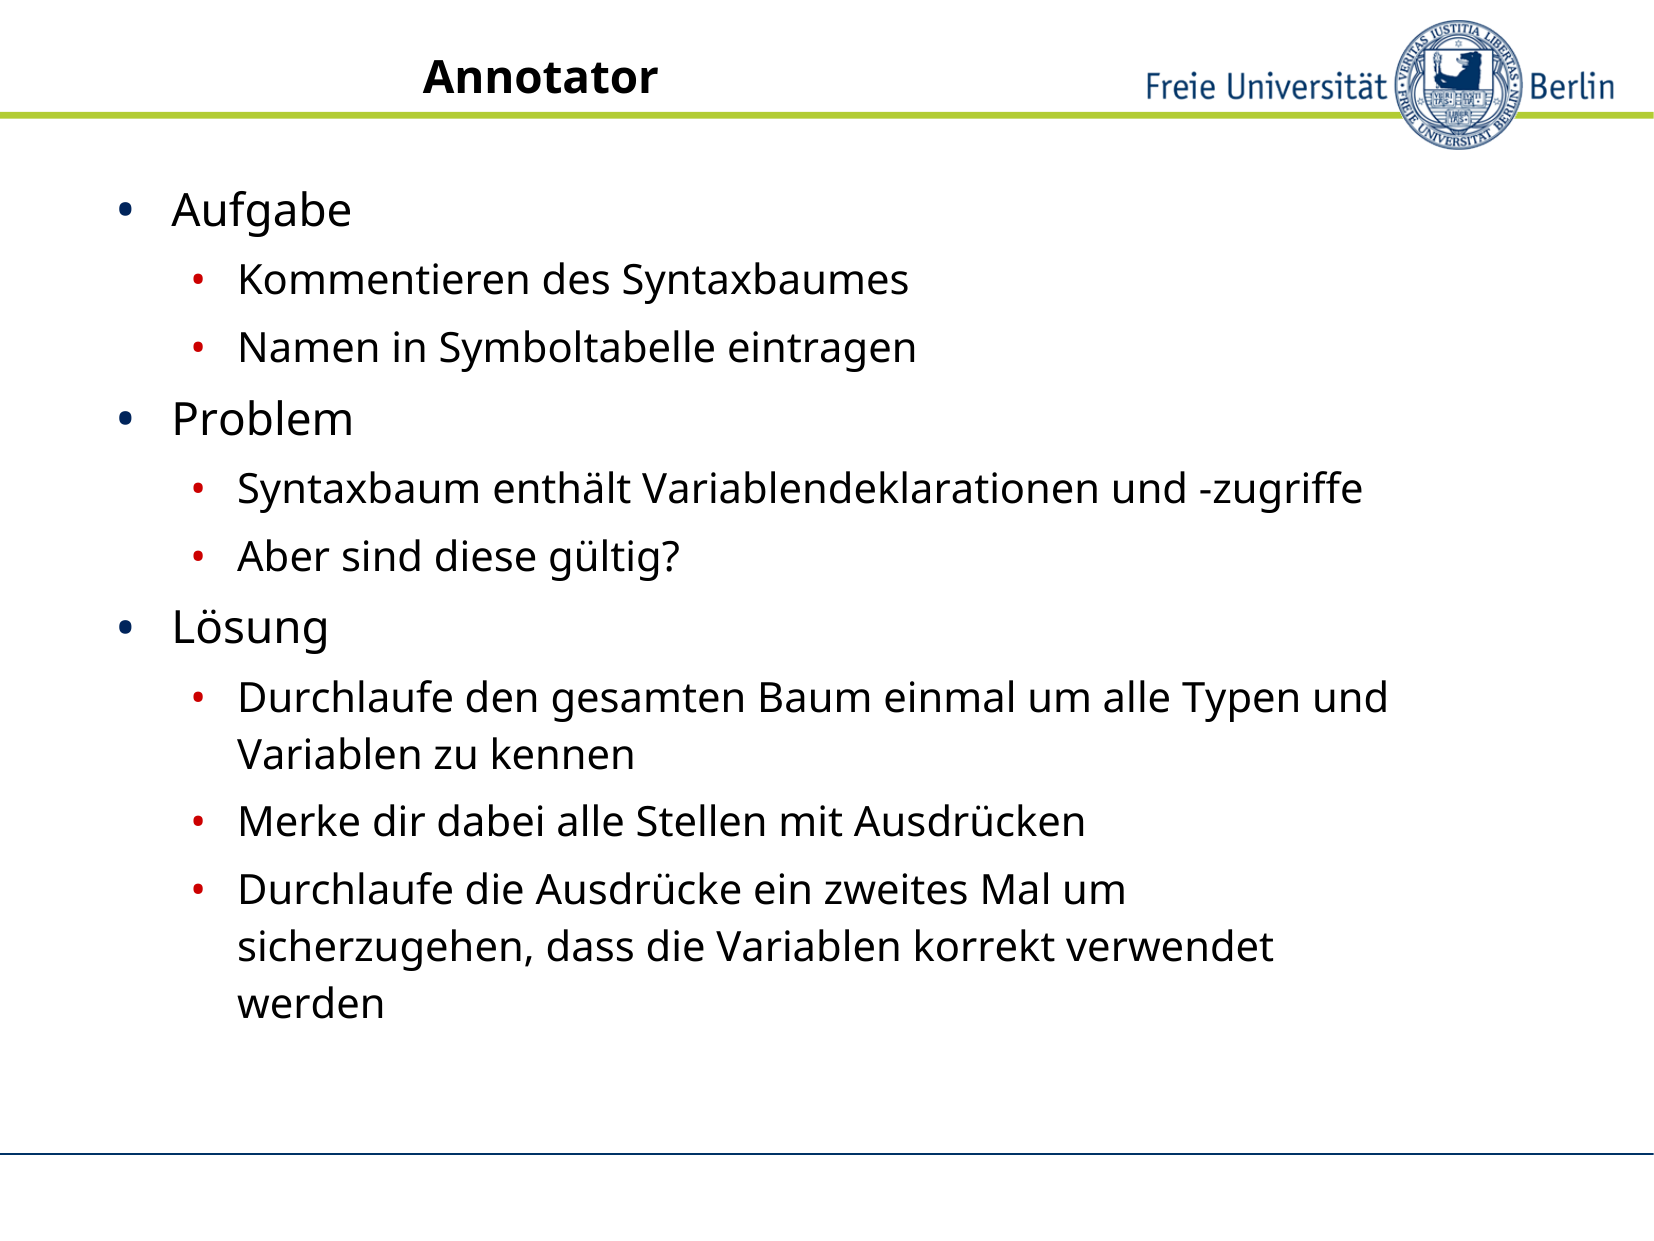

# Annotator
Aufgabe
Kommentieren des Syntaxbaumes
Namen in Symboltabelle eintragen
Problem
Syntaxbaum enthält Variablendeklarationen und -zugriffe
Aber sind diese gültig?
Lösung
Durchlaufe den gesamten Baum einmal um alle Typen und Variablen zu kennen
Merke dir dabei alle Stellen mit Ausdrücken
Durchlaufe die Ausdrücke ein zweites Mal um sicherzugehen, dass die Variablen korrekt verwendet werden